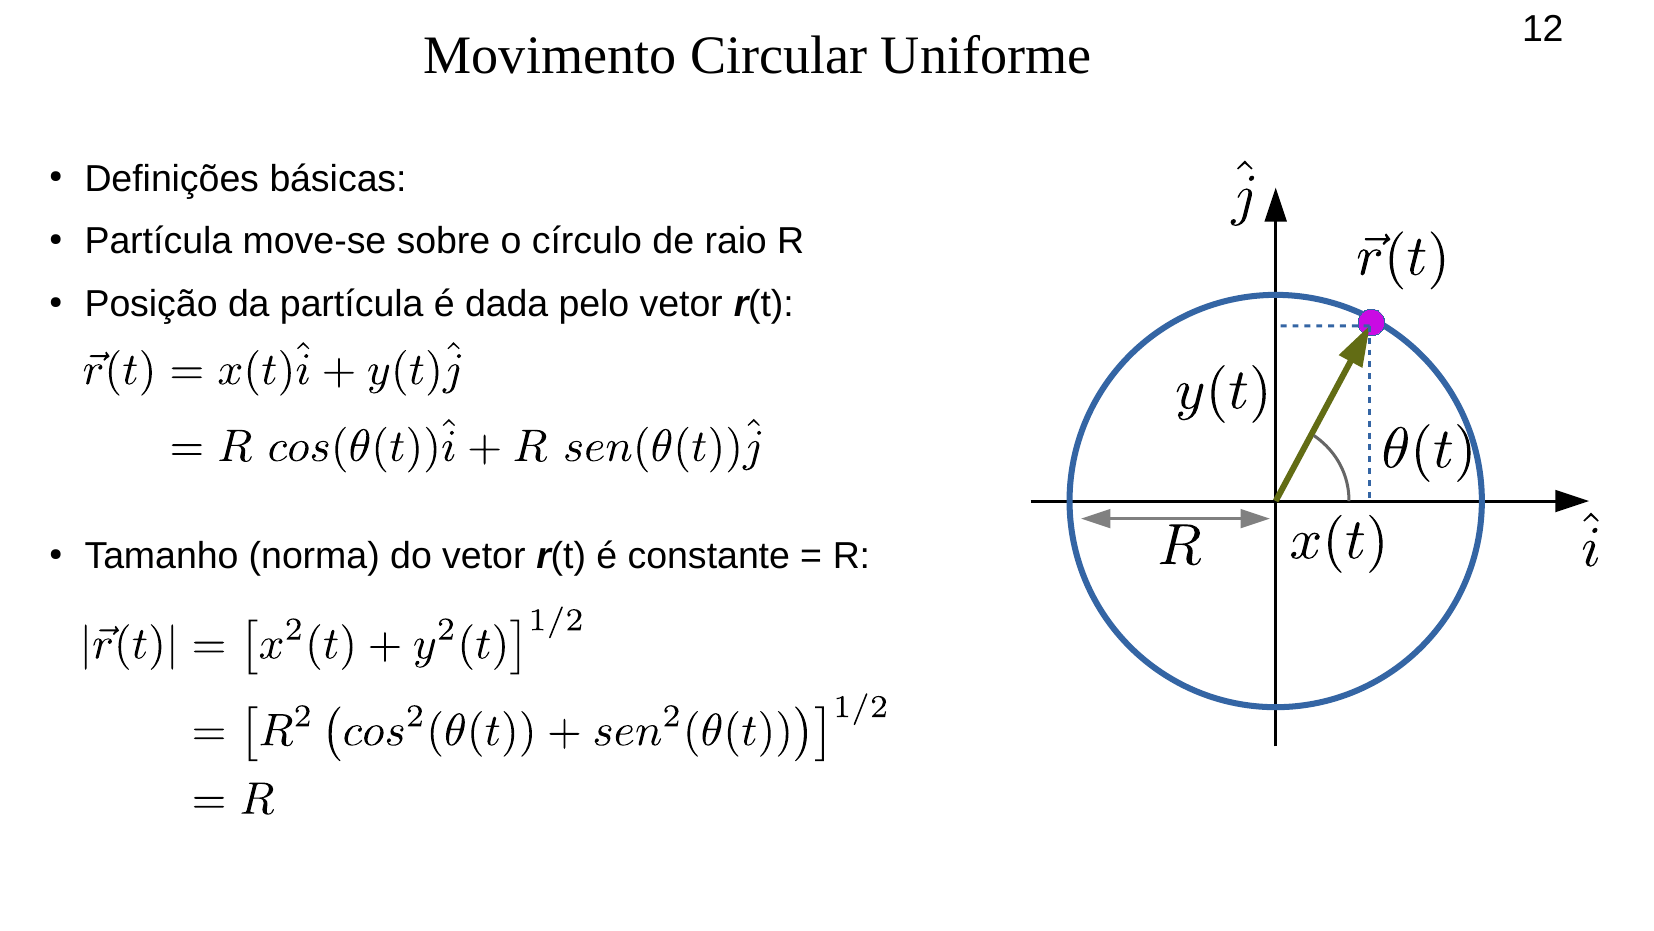

Movimento Circular Uniforme
Definições básicas:
Partícula move-se sobre o círculo de raio R
Posição da partícula é dada pelo vetor r(t):
Tamanho (norma) do vetor r(t) é constante = R: